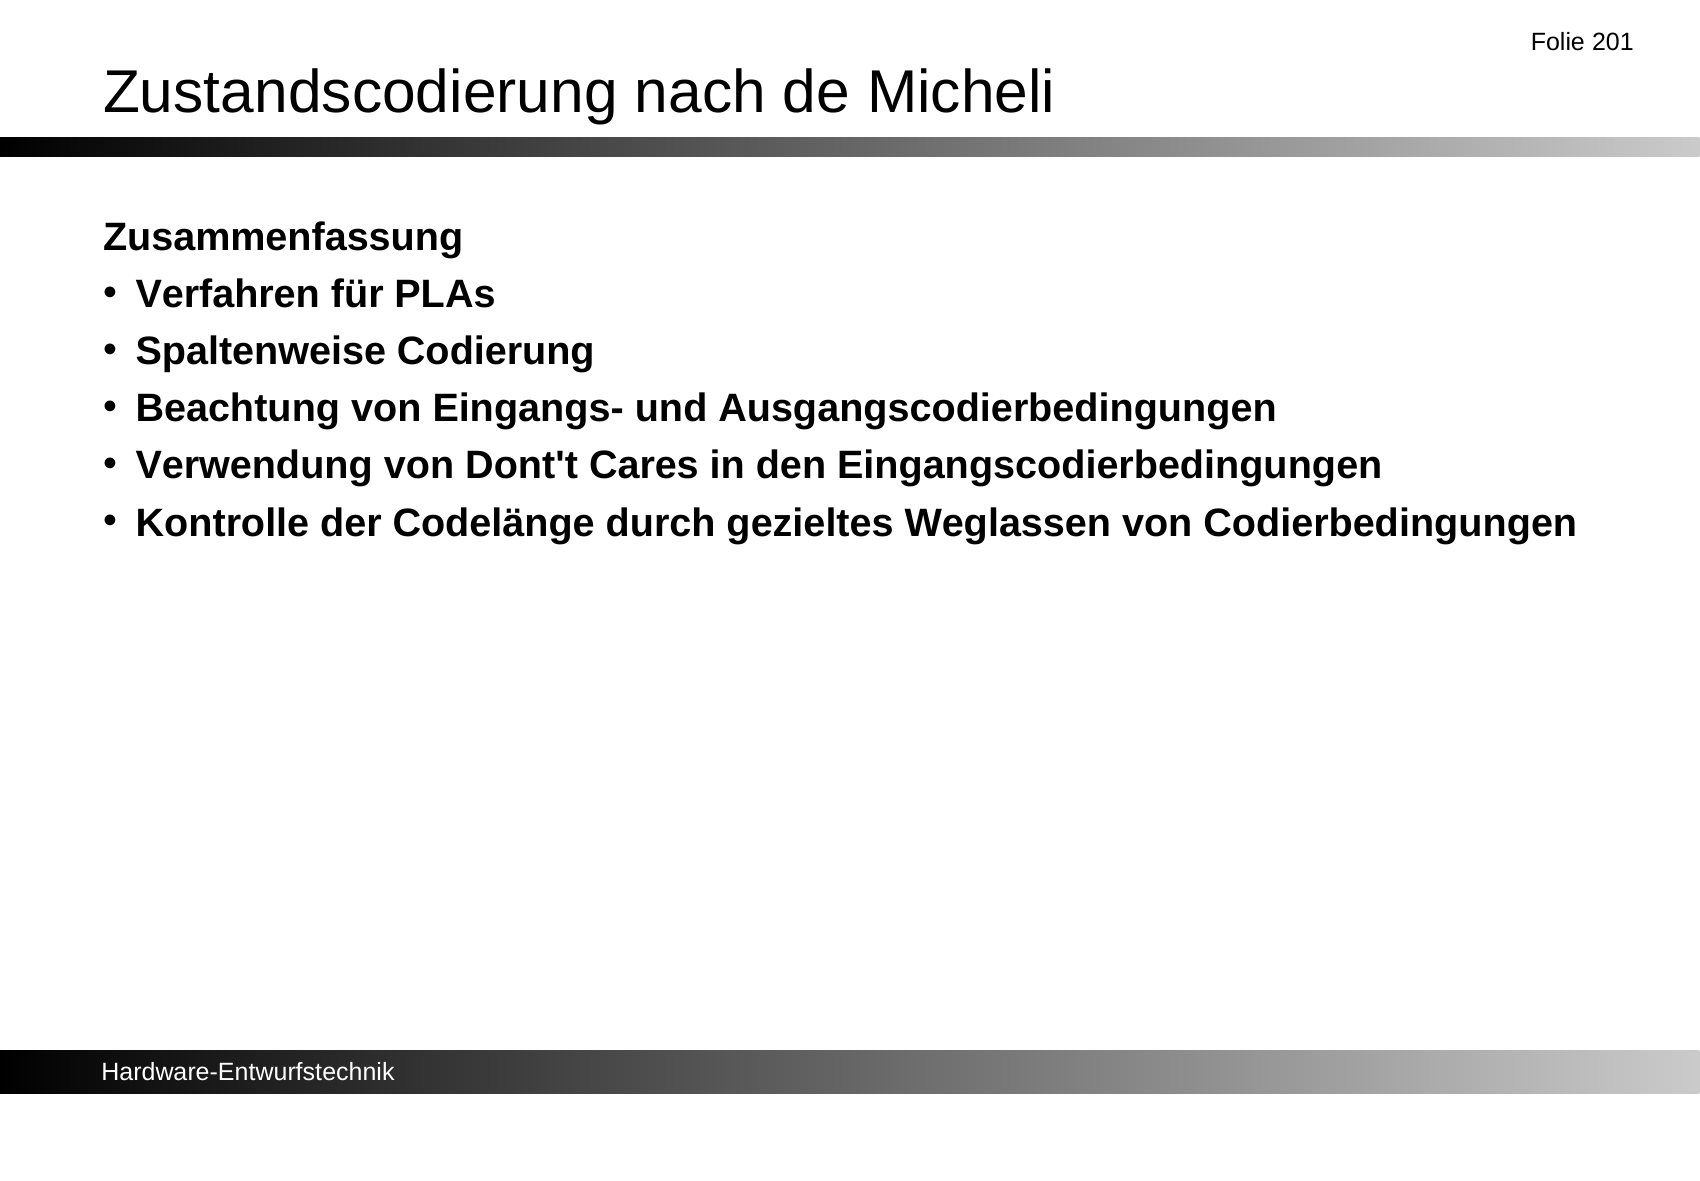

# Zustandscodierung nach de Micheli
Zusammenfassung
Verfahren für PLAs
Spaltenweise Codierung
Beachtung von Eingangs- und Ausgangscodierbedingungen
Verwendung von Dont't Cares in den Eingangscodierbedingungen
Kontrolle der Codelänge durch gezieltes Weglassen von Codierbedingungen